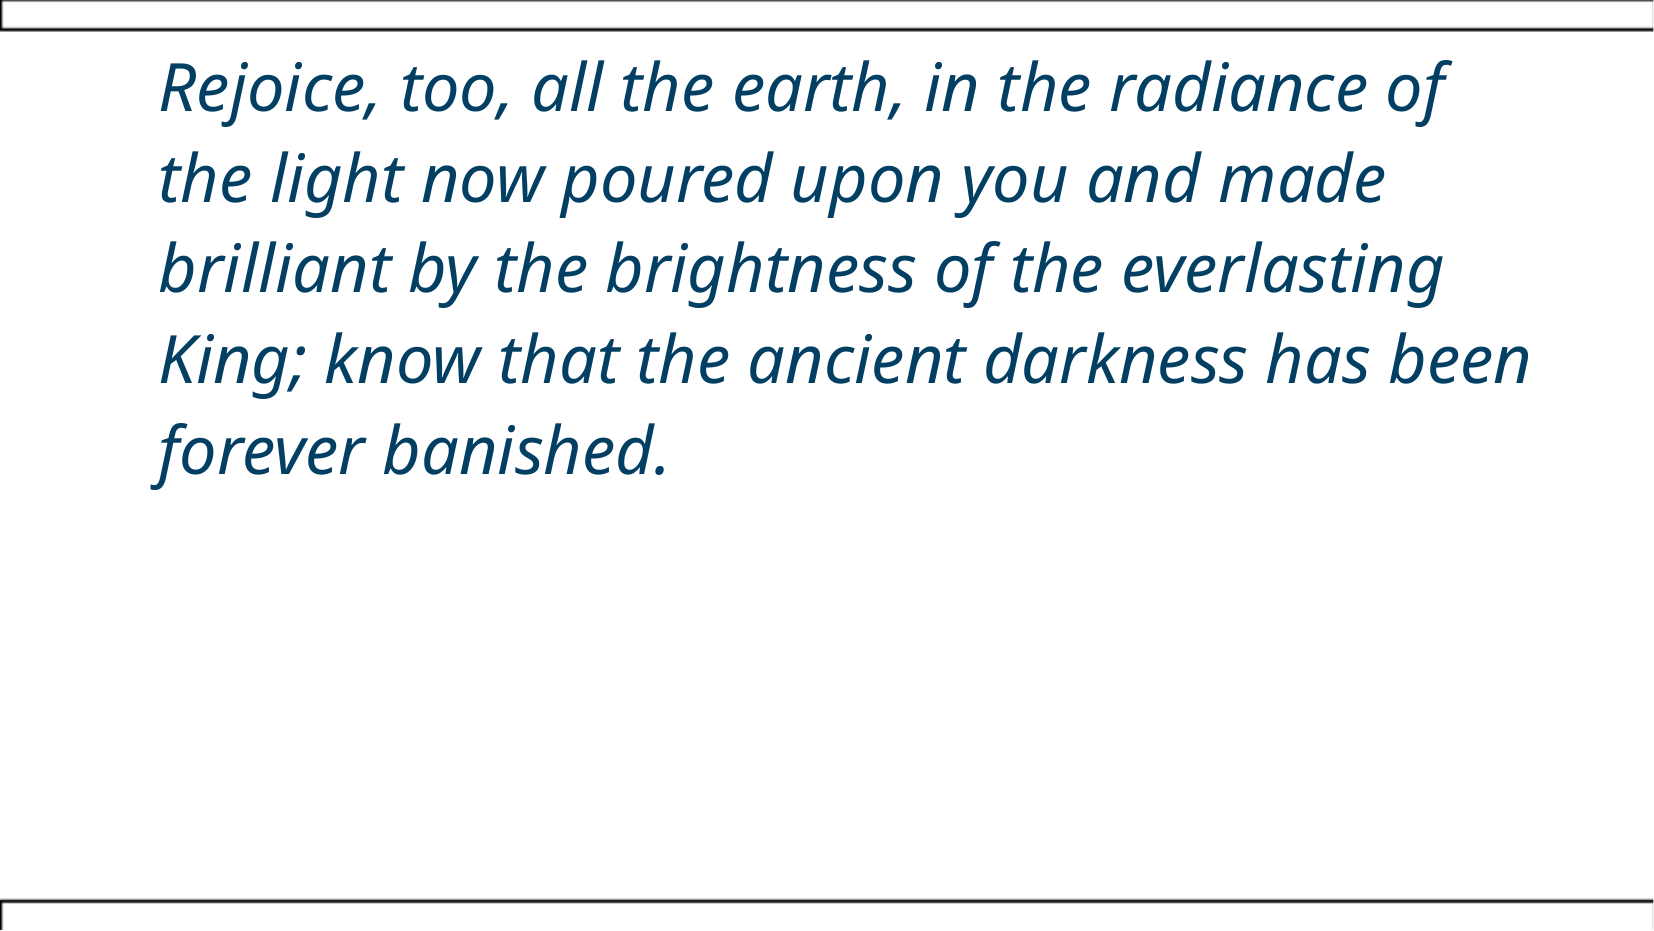

Rejoice, too, all the earth, in the radiance of
 the light now poured upon you and made
 brilliant by the brightness of the everlasting
 King; know that the ancient darkness has been
 forever banished.